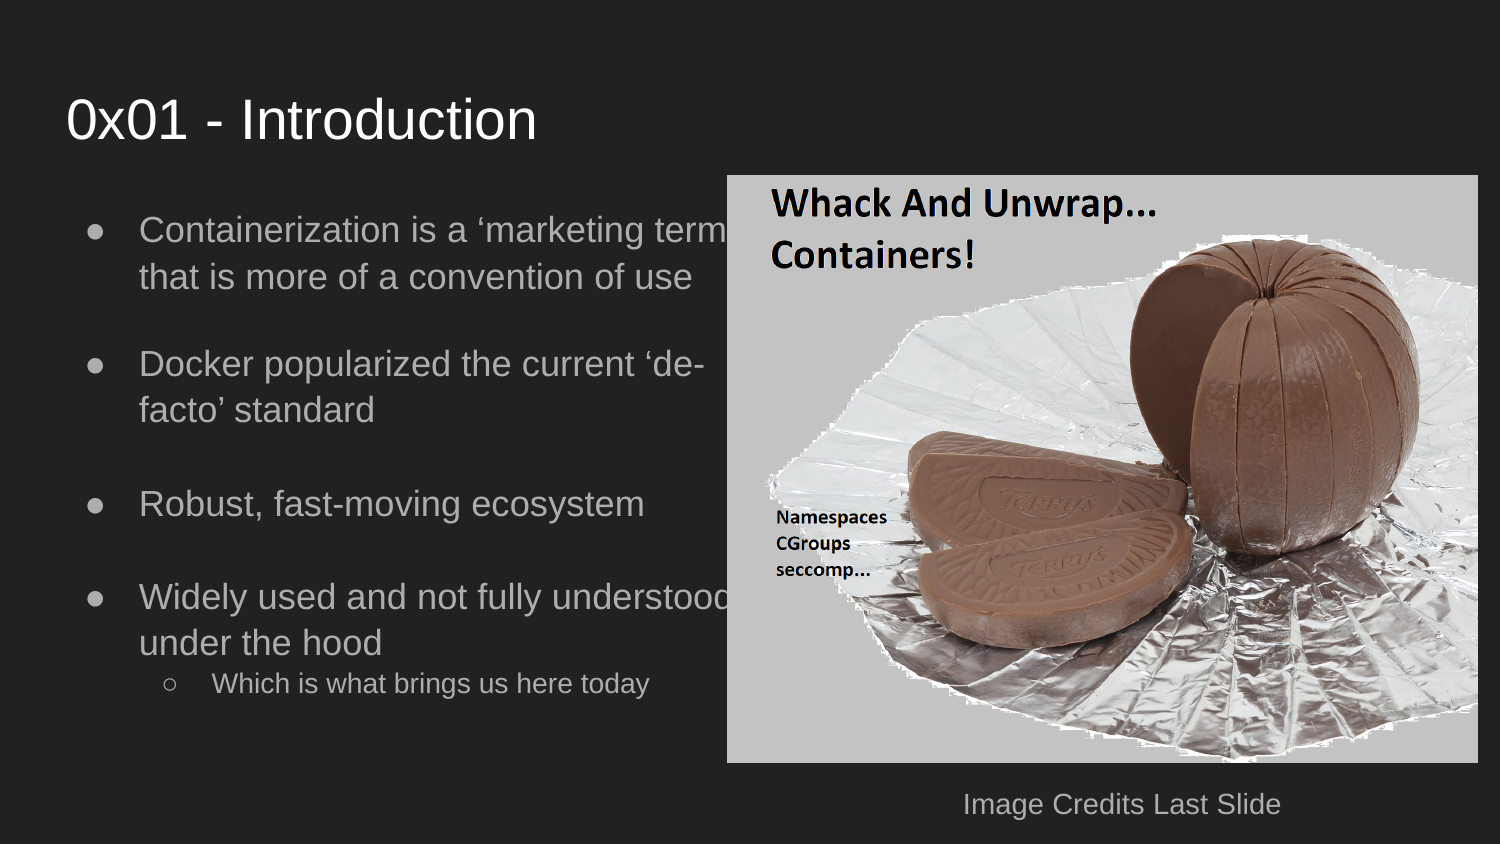

# 0x01 - Introduction
Containerization is a ‘marketing term’ that is more of a convention of use
Docker popularized the current ‘de-facto’ standard
Robust, fast-moving ecosystem
Widely used and not fully understood under the hood
Which is what brings us here today
Image Credits Last Slide